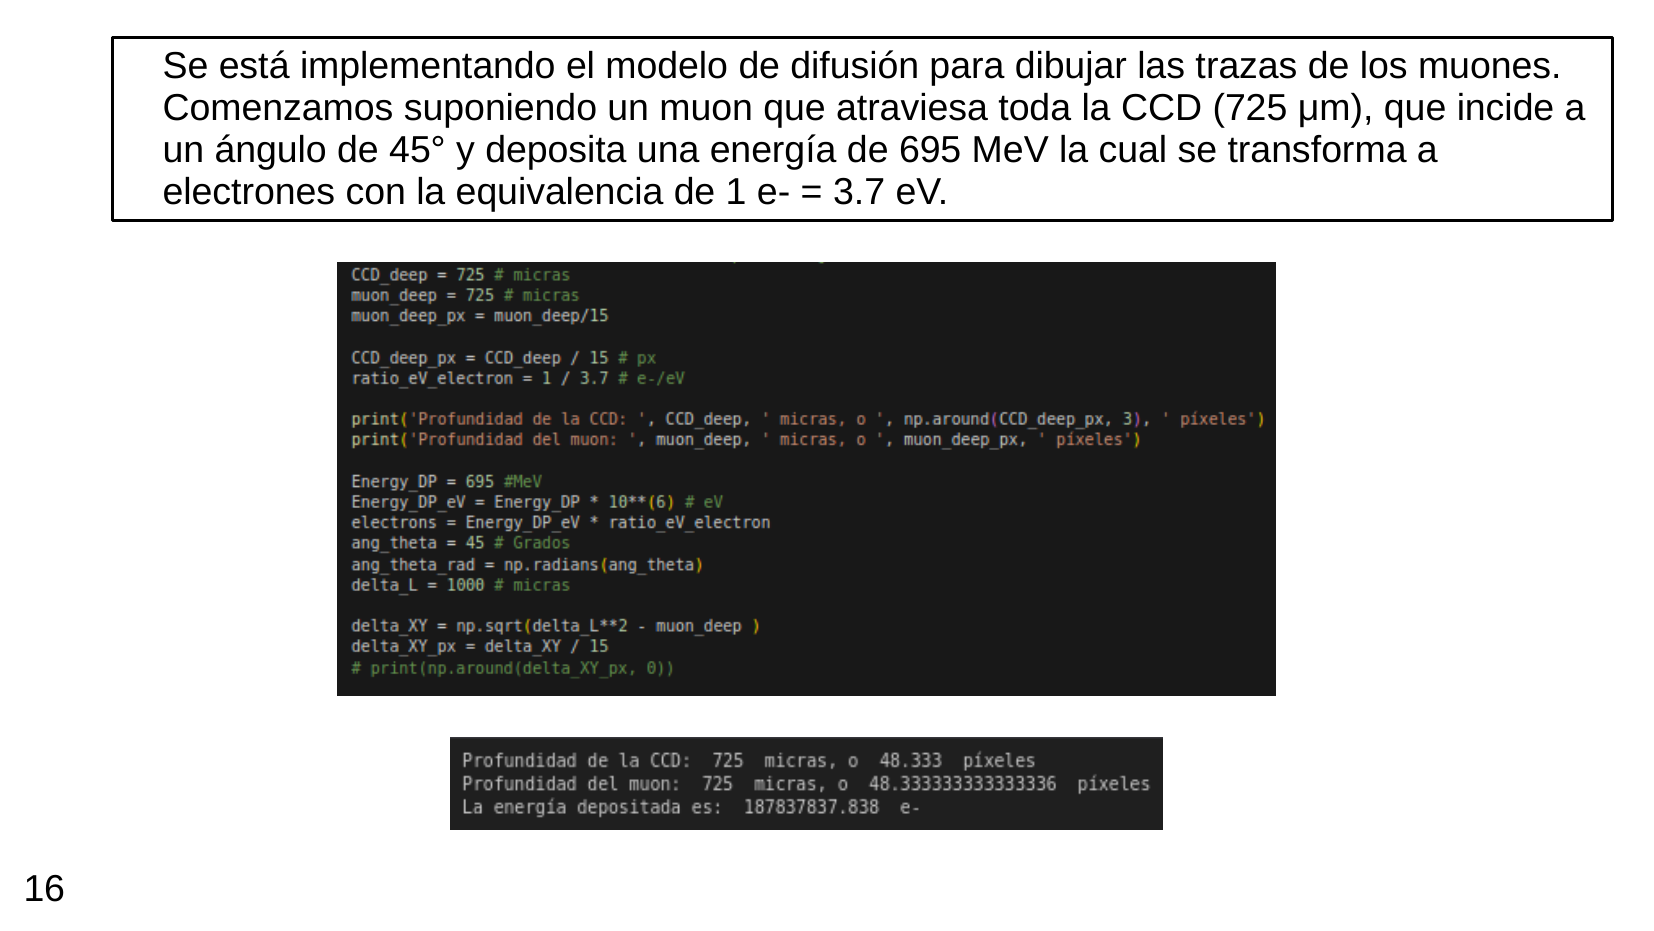

Se está implementando el modelo de difusión para dibujar las trazas de los muones. Comenzamos suponiendo un muon que atraviesa toda la CCD (725 μm), que incide a un ángulo de 45° y deposita una energía de 695 MeV la cual se transforma a electrones con la equivalencia de 1 e- = 3.7 eV.